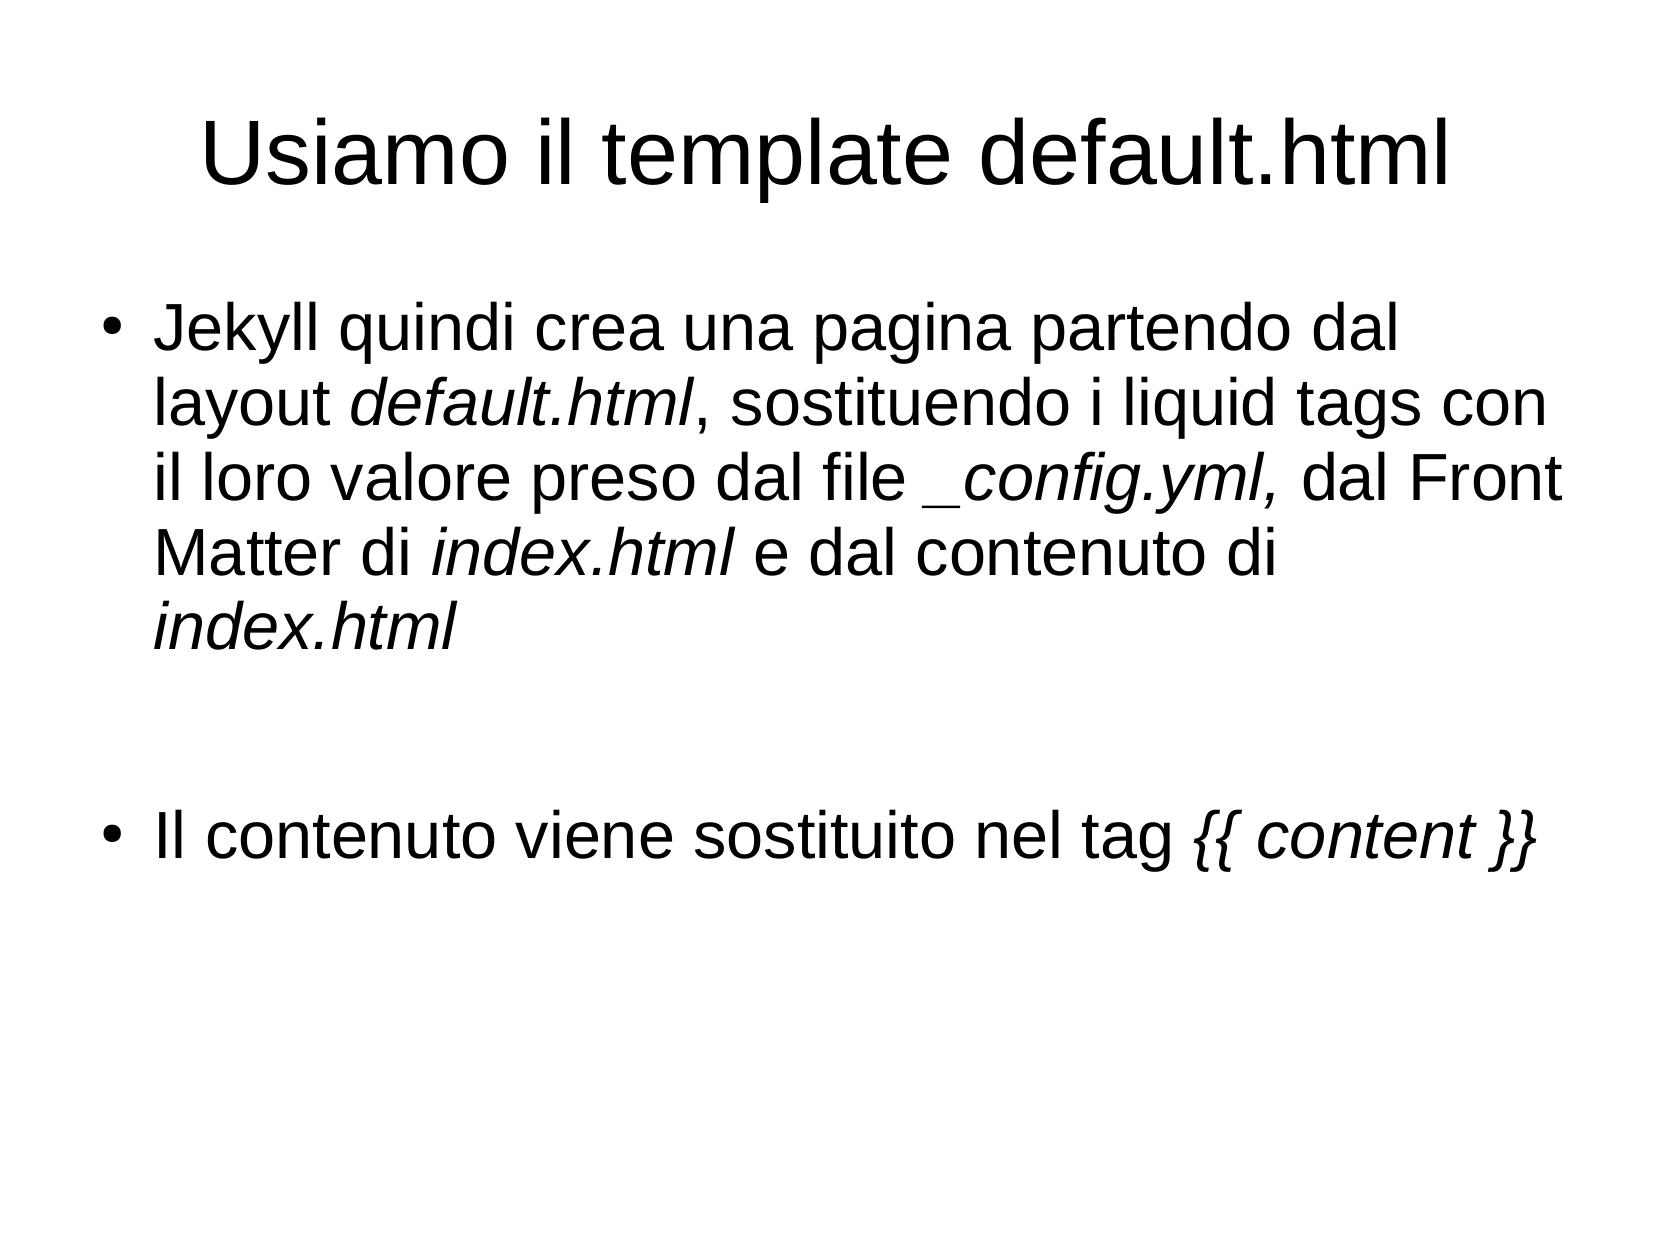

# Usiamo il template default.html
Jekyll quindi crea una pagina partendo dal layout default.html, sostituendo i liquid tags con il loro valore preso dal file _config.yml, dal Front Matter di index.html e dal contenuto di index.html
Il contenuto viene sostituito nel tag {{ content }}